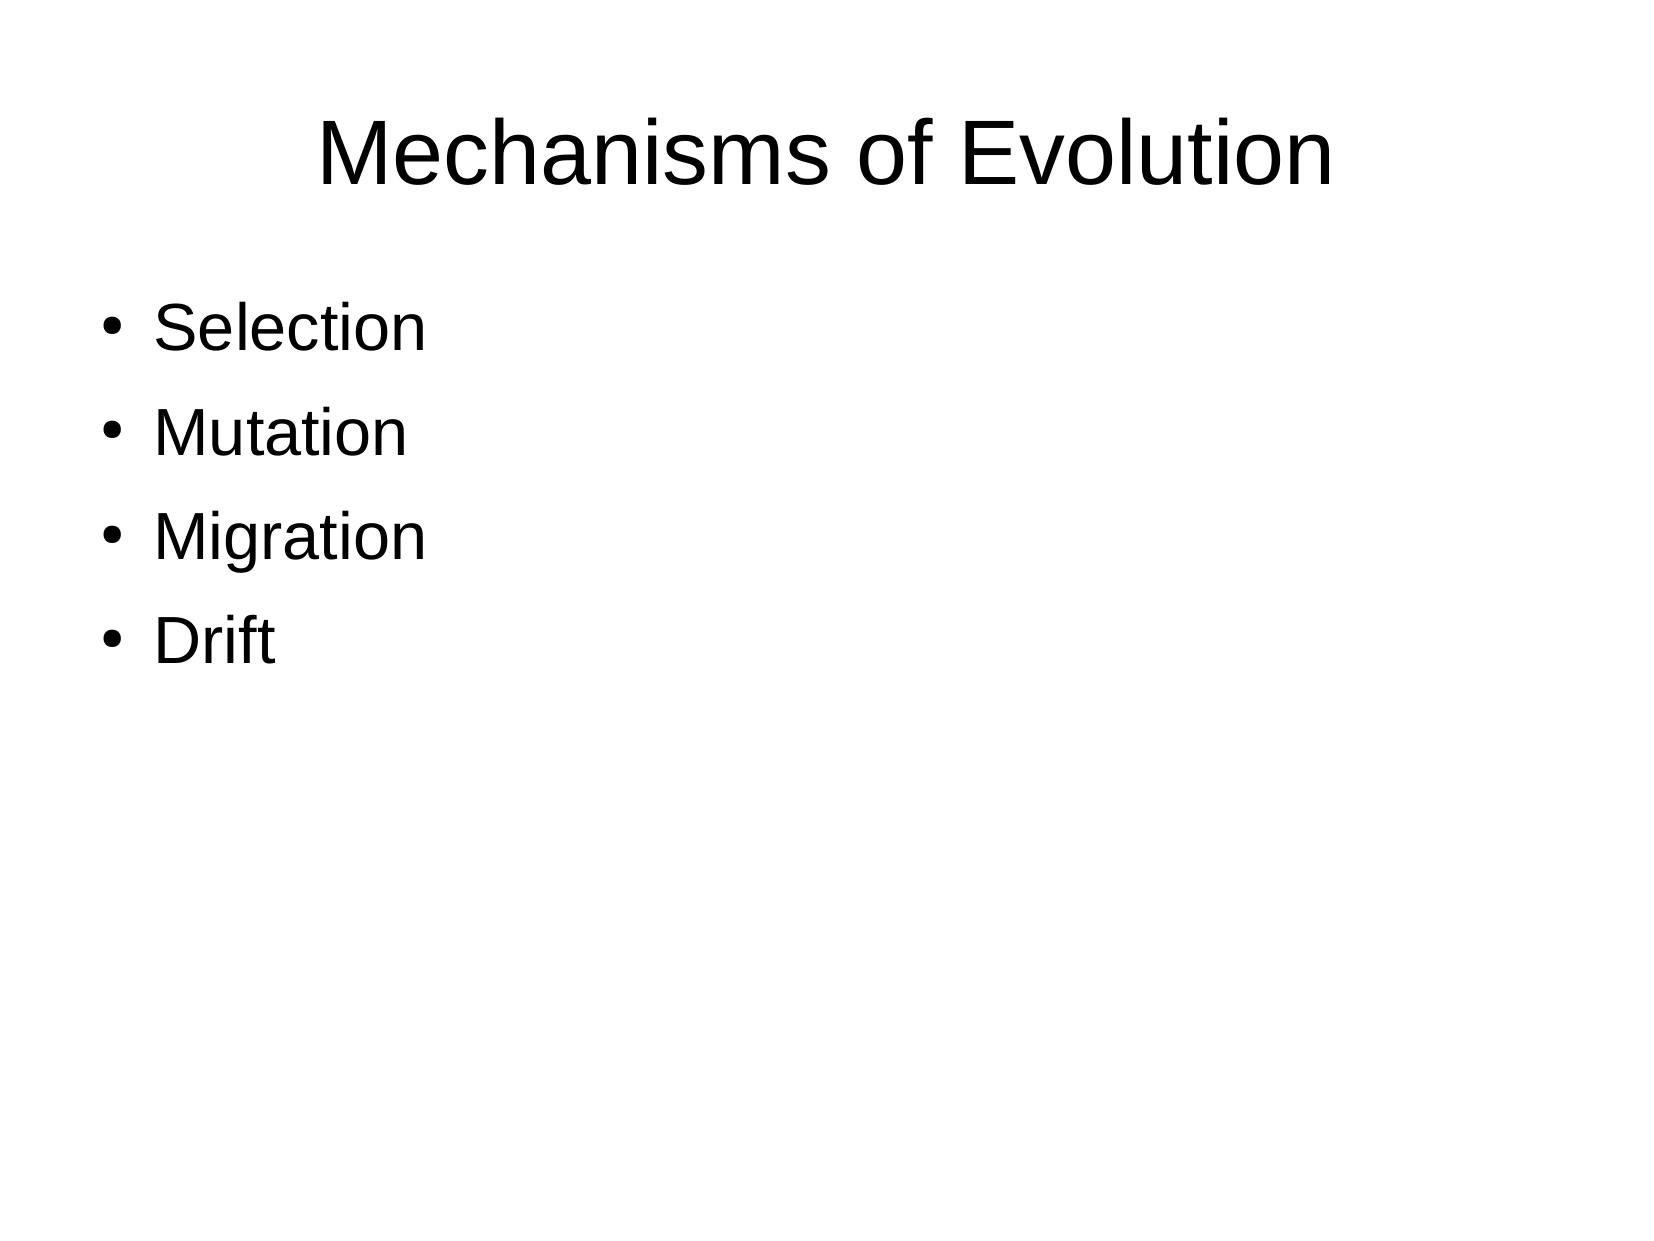

# Mechanisms of Evolution
Selection
Mutation
Migration
Drift